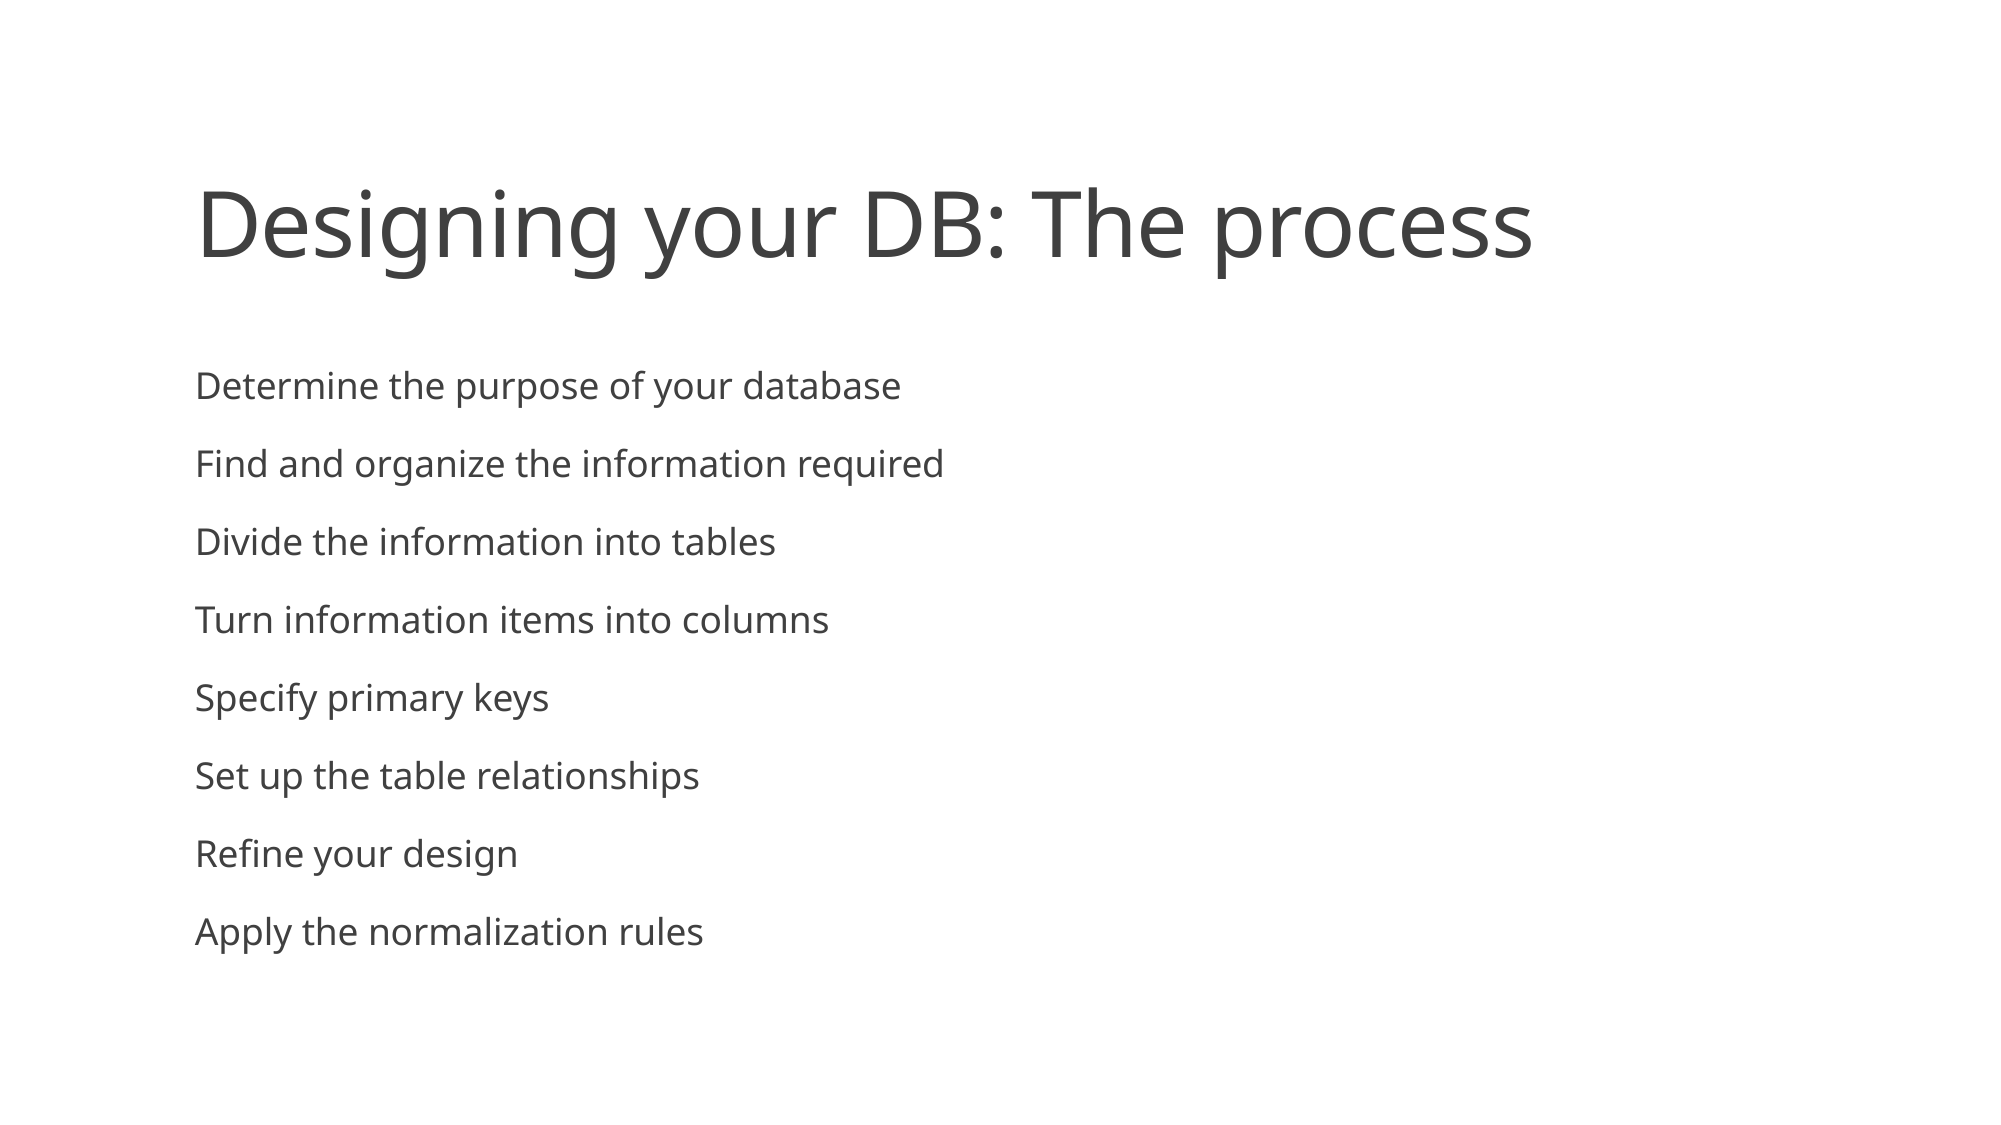

# Designing your DB: The process
Determine the purpose of your database
Find and organize the information required
Divide the information into tables
Turn information items into columns
Specify primary keys
Set up the table relationships
Refine your design
Apply the normalization rules